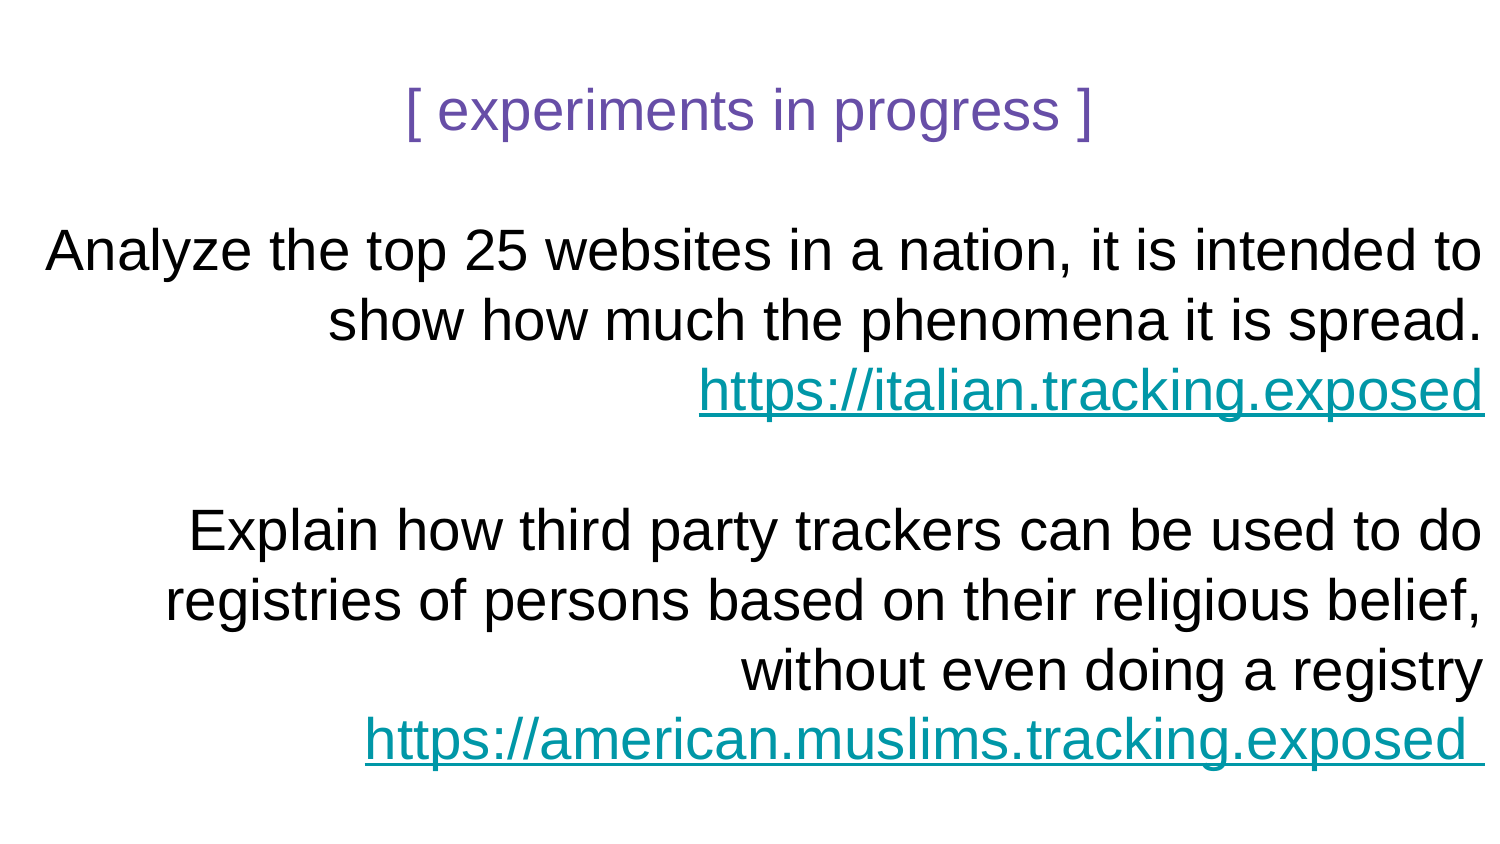

[ experiments in progress ]
Analyze the top 25 websites in a nation, it is intended to show how much the phenomena it is spread.
https://italian.tracking.exposed
Explain how third party trackers can be used to do registries of persons based on their religious belief, without even doing a registry
https://american.muslims.tracking.exposed